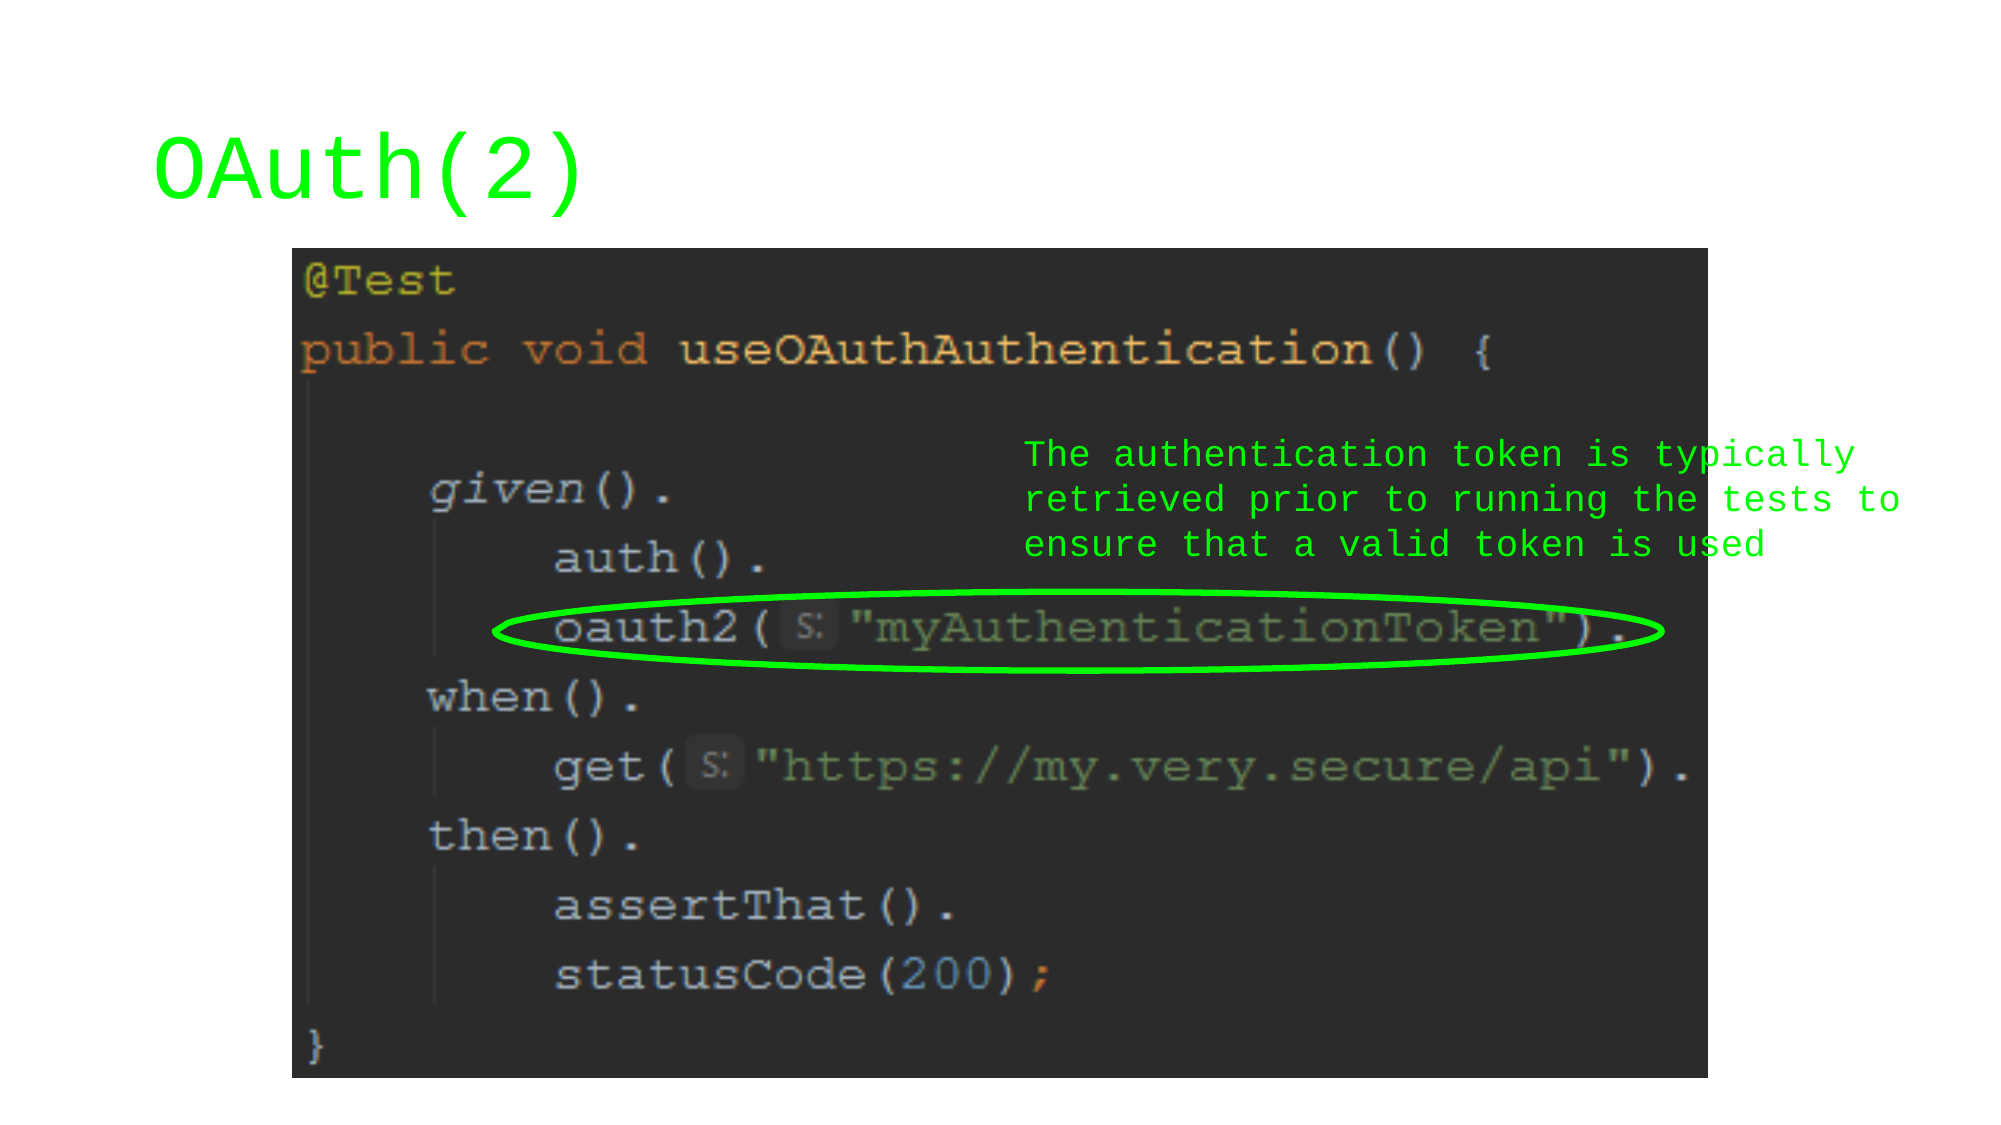

# OAuth(2)
The authentication token is typically retrieved prior to running the tests to ensure that a valid token is used